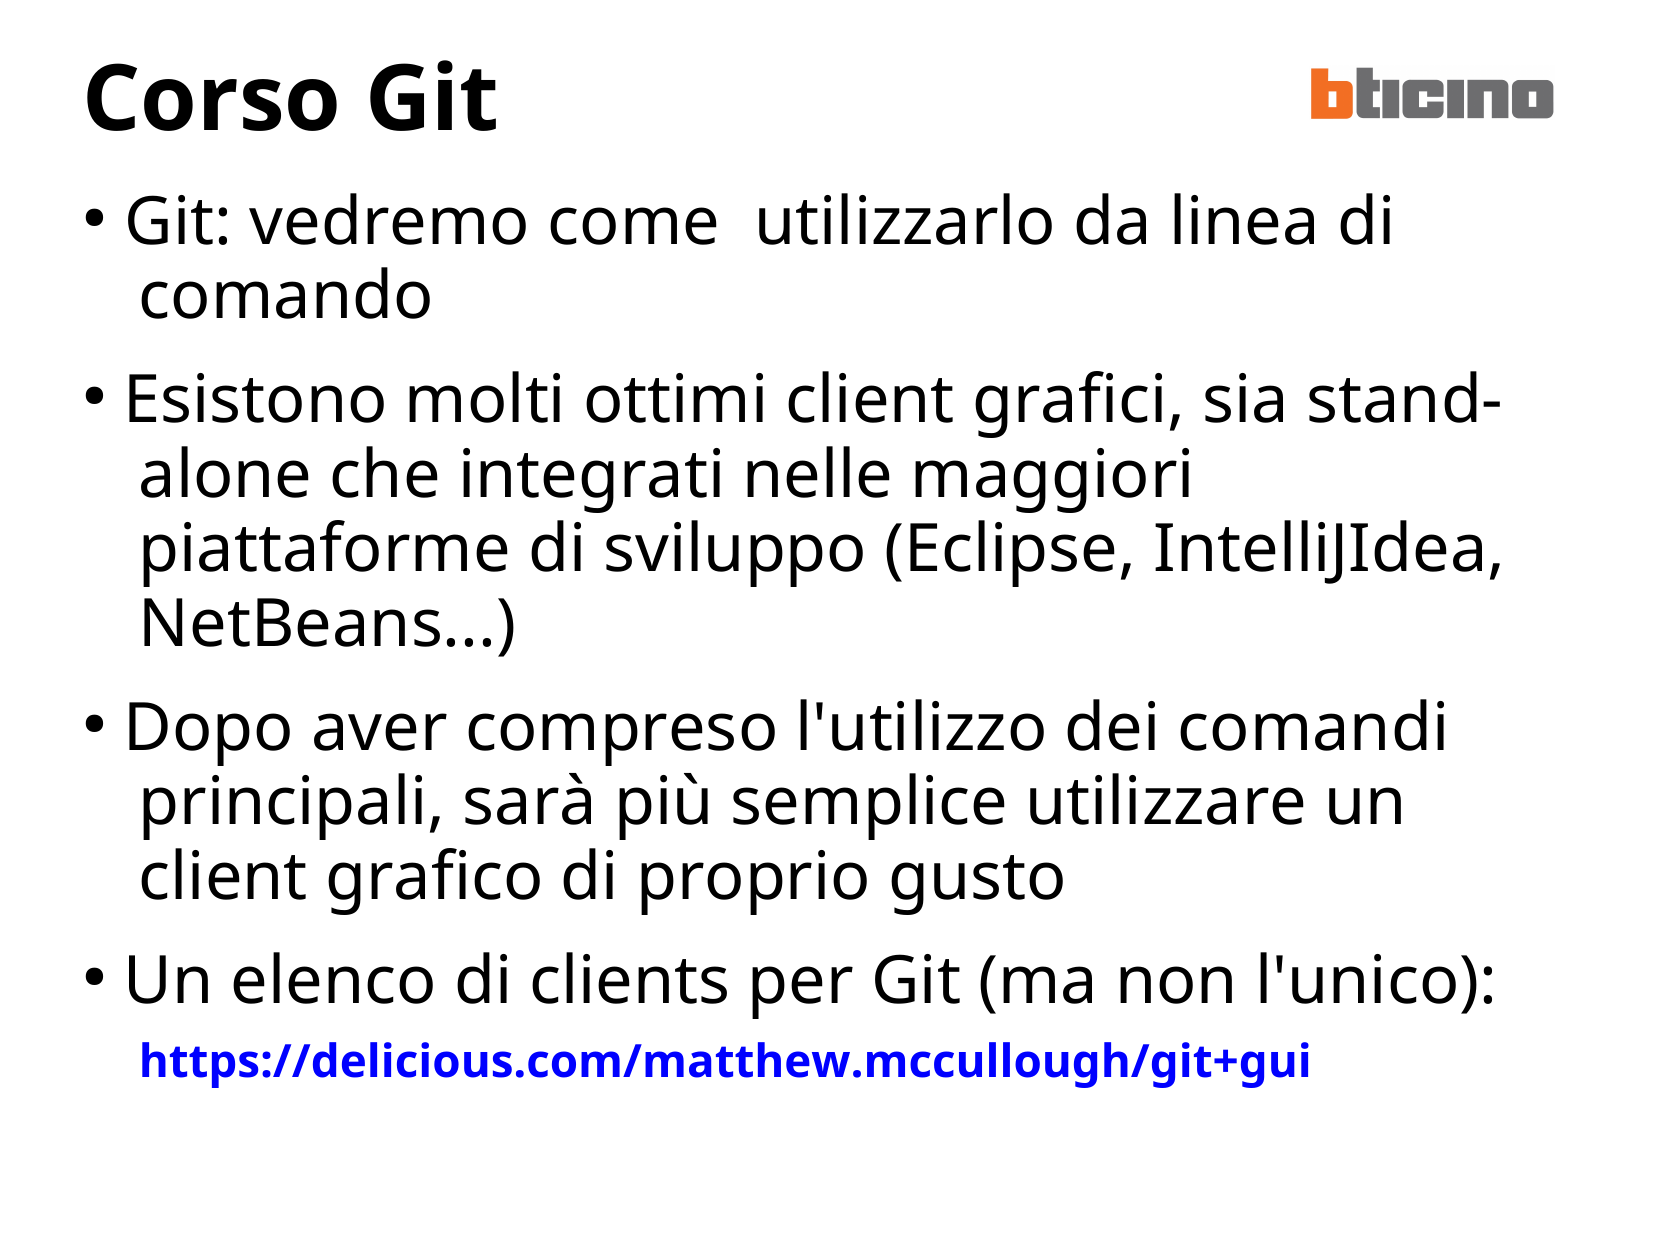

# Corso Git
 Git: vedremo come utilizzarlo da linea di comando
 Esistono molti ottimi client grafici, sia stand-alone che integrati nelle maggiori piattaforme di sviluppo (Eclipse, IntelliJIdea, NetBeans...)
 Dopo aver compreso l'utilizzo dei comandi principali, sarà più semplice utilizzare un client grafico di proprio gusto
 Un elenco di clients per Git (ma non l'unico): https://delicious.com/matthew.mccullough/git+gui